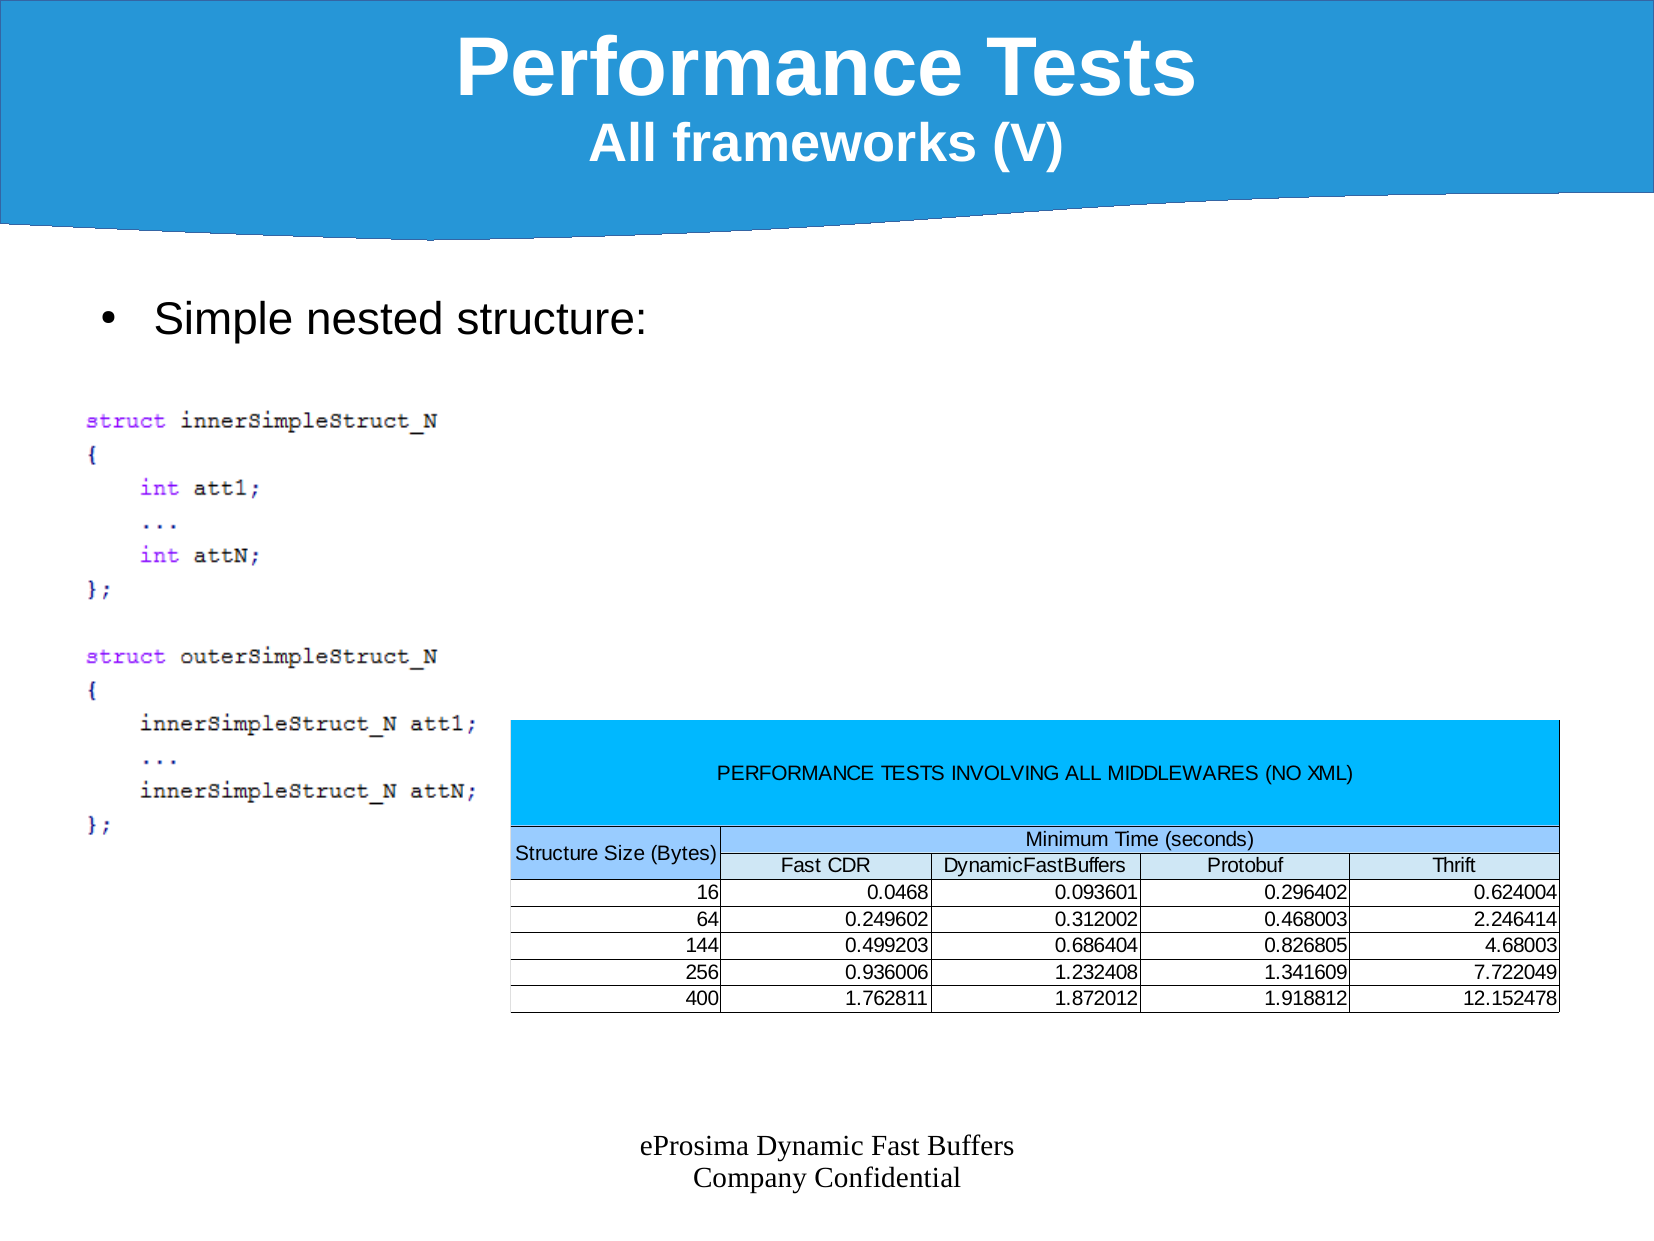

Performance Tests
All frameworks (V)
# Simple nested structure:
eProsima Dynamic Fast Buffers